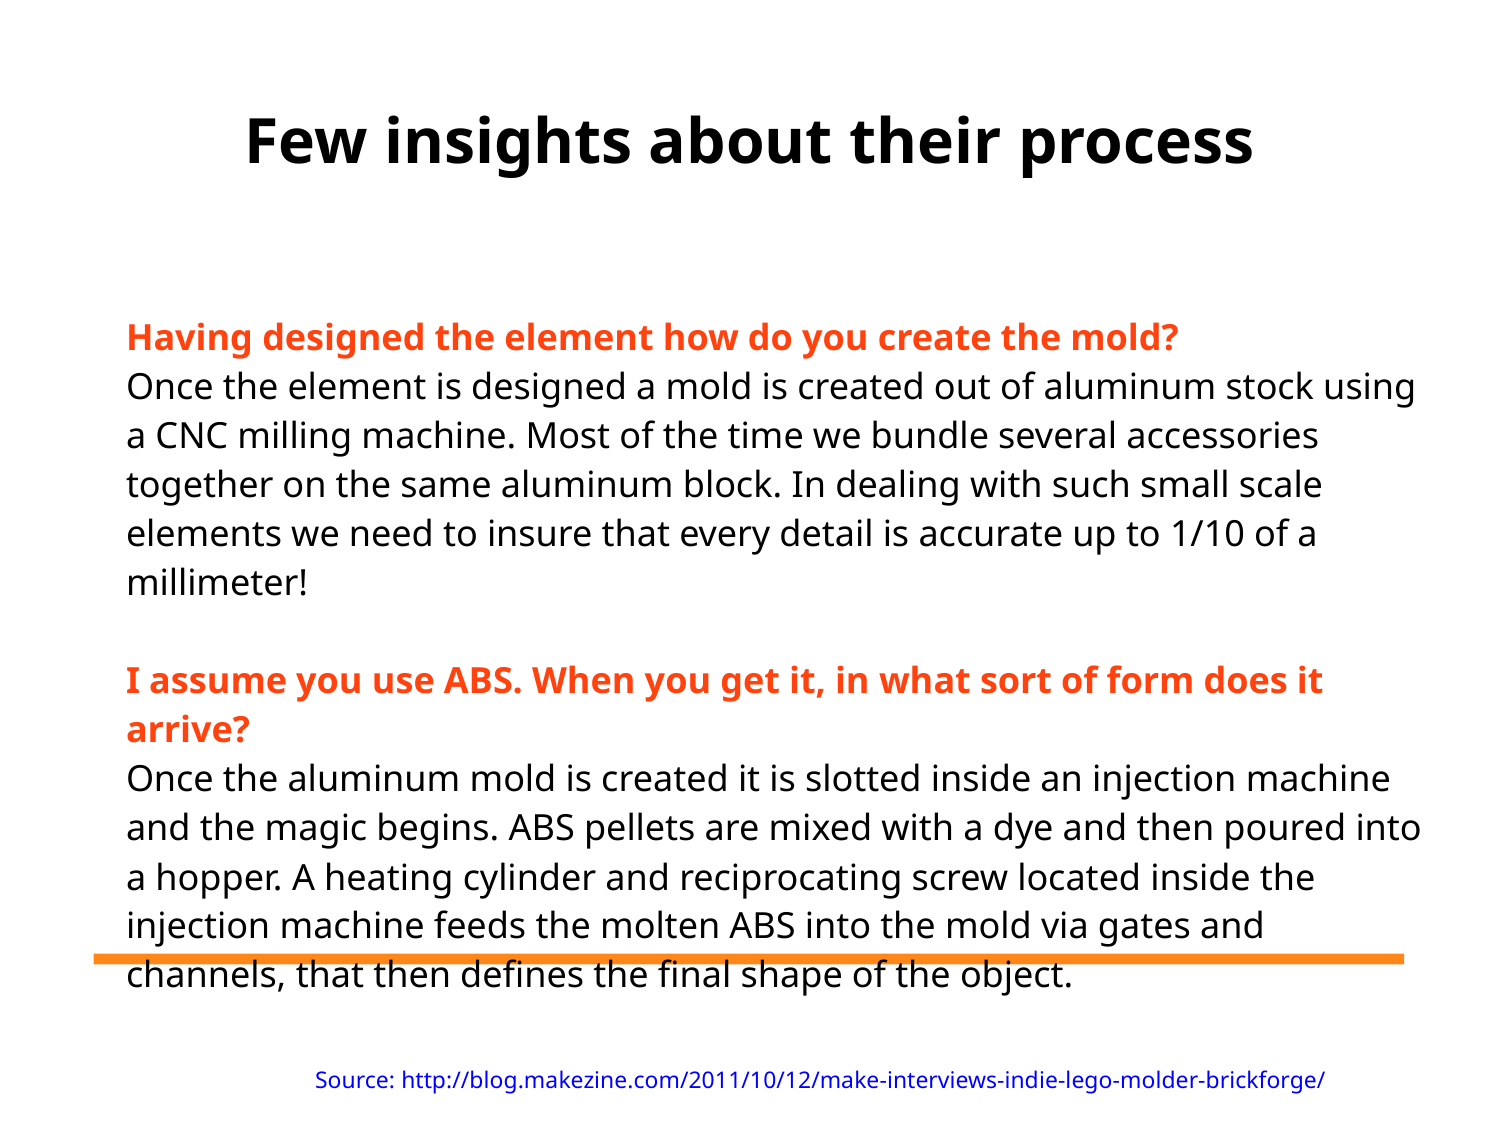

# Few insights about their process
Having designed the element how do you create the mold?
Once the element is designed a mold is created out of aluminum stock using a CNC milling machine. Most of the time we bundle several accessories together on the same aluminum block. In dealing with such small scale elements we need to insure that every detail is accurate up to 1/10 of a millimeter!
I assume you use ABS. When you get it, in what sort of form does it arrive?
Once the aluminum mold is created it is slotted inside an injection machine and the magic begins. ABS pellets are mixed with a dye and then poured into a hopper. A heating cylinder and reciprocating screw located inside the injection machine feeds the molten ABS into the mold via gates and channels, that then defines the final shape of the object.
Source: http://blog.makezine.com/2011/10/12/make-interviews-indie-lego-molder-brickforge/